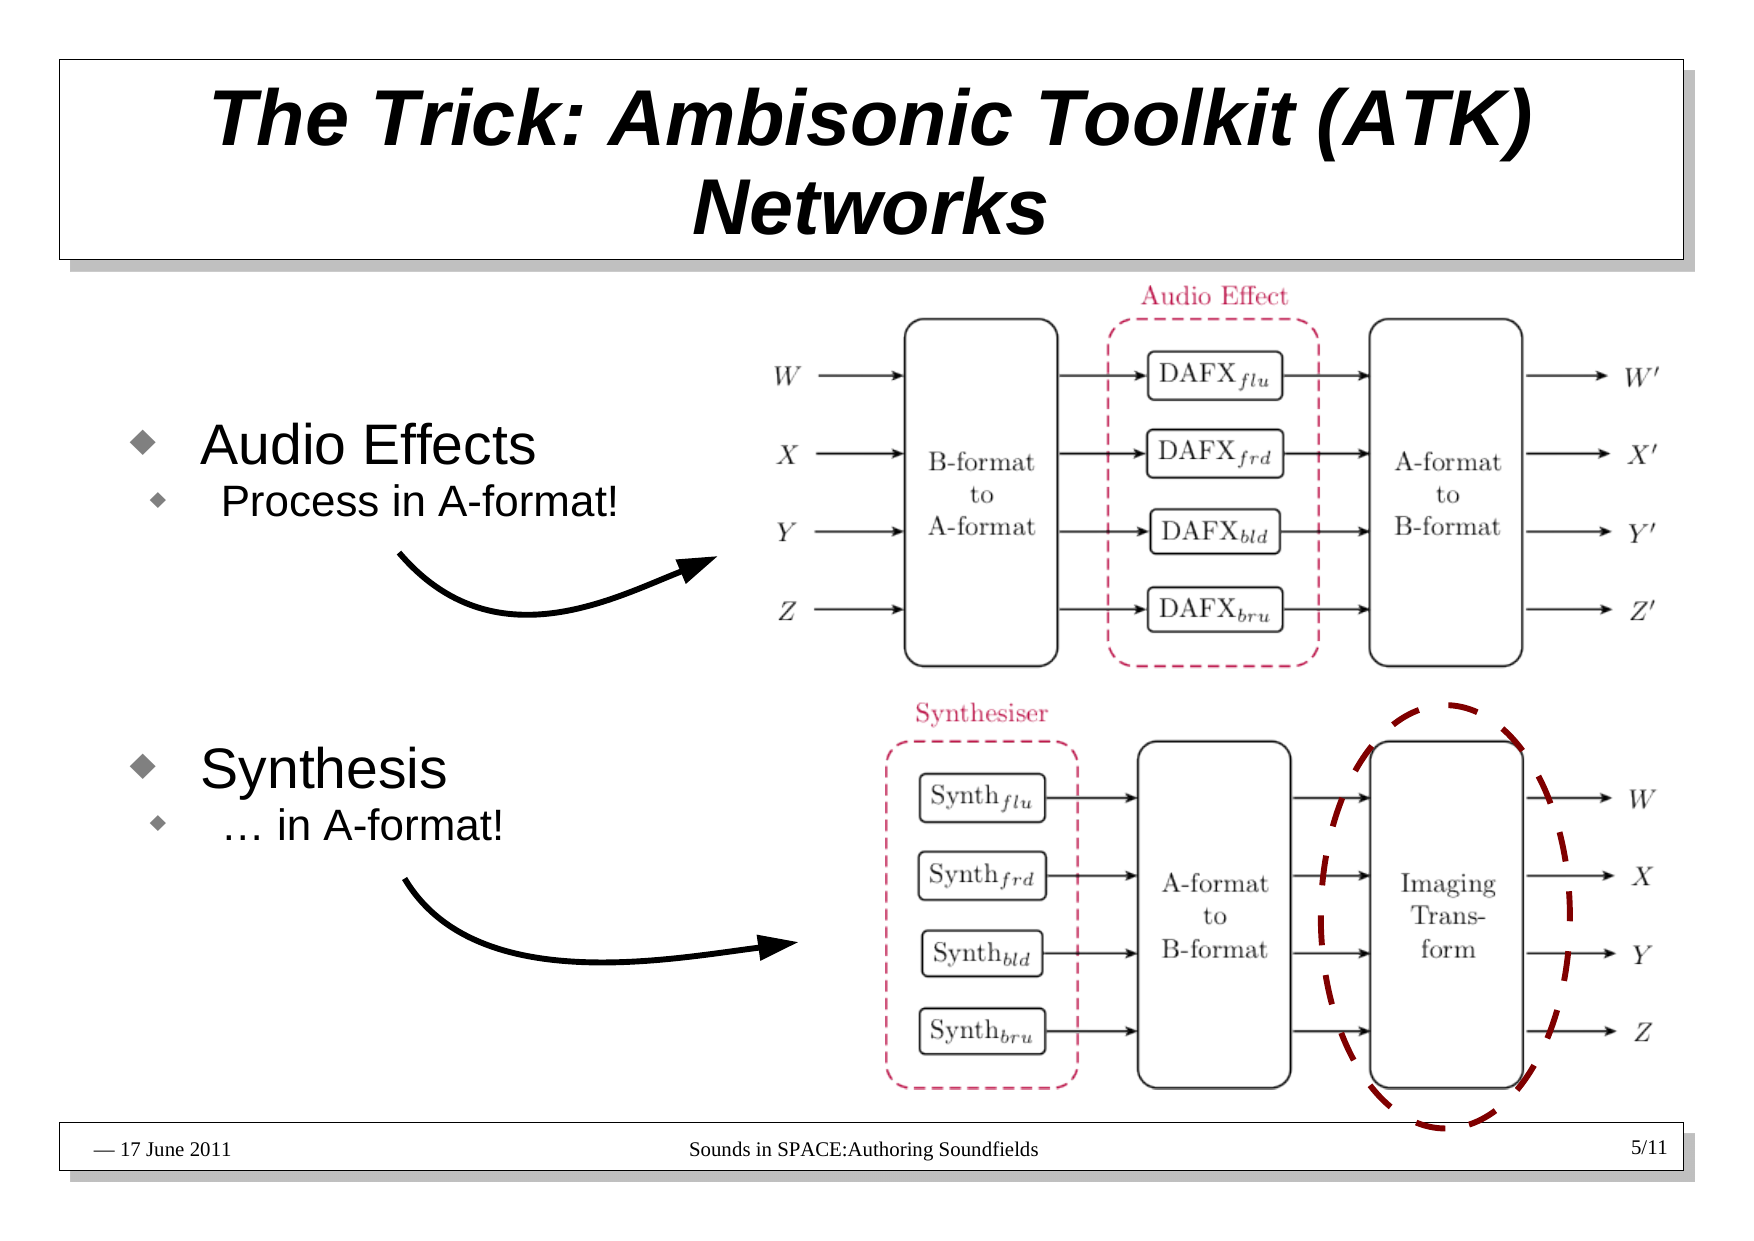

# The Trick: Ambisonic Toolkit (ATK) Networks
Audio Effects
Process in A-format!
Synthesis
… in A-format!